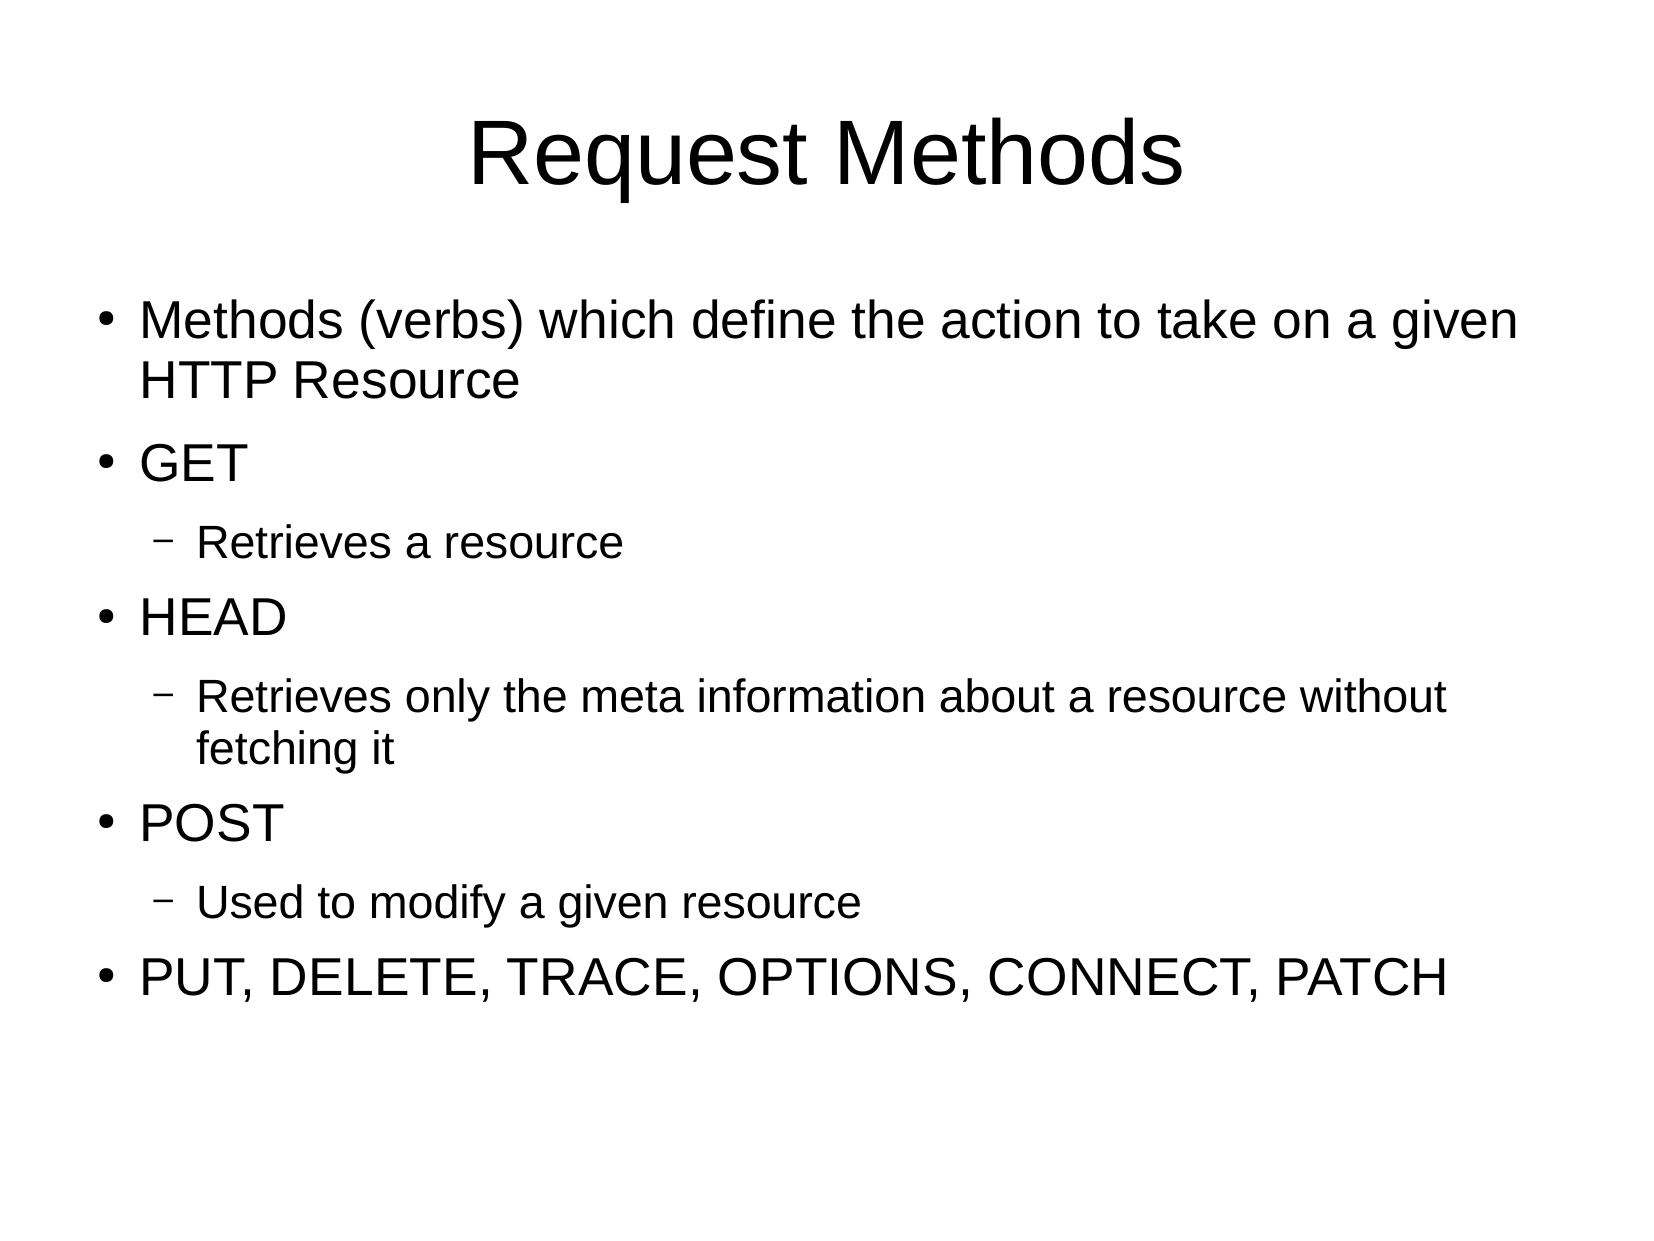

# Request Methods
Methods (verbs) which define the action to take on a given HTTP Resource
GET
Retrieves a resource
HEAD
Retrieves only the meta information about a resource without fetching it
POST
Used to modify a given resource
PUT, DELETE, TRACE, OPTIONS, CONNECT, PATCH